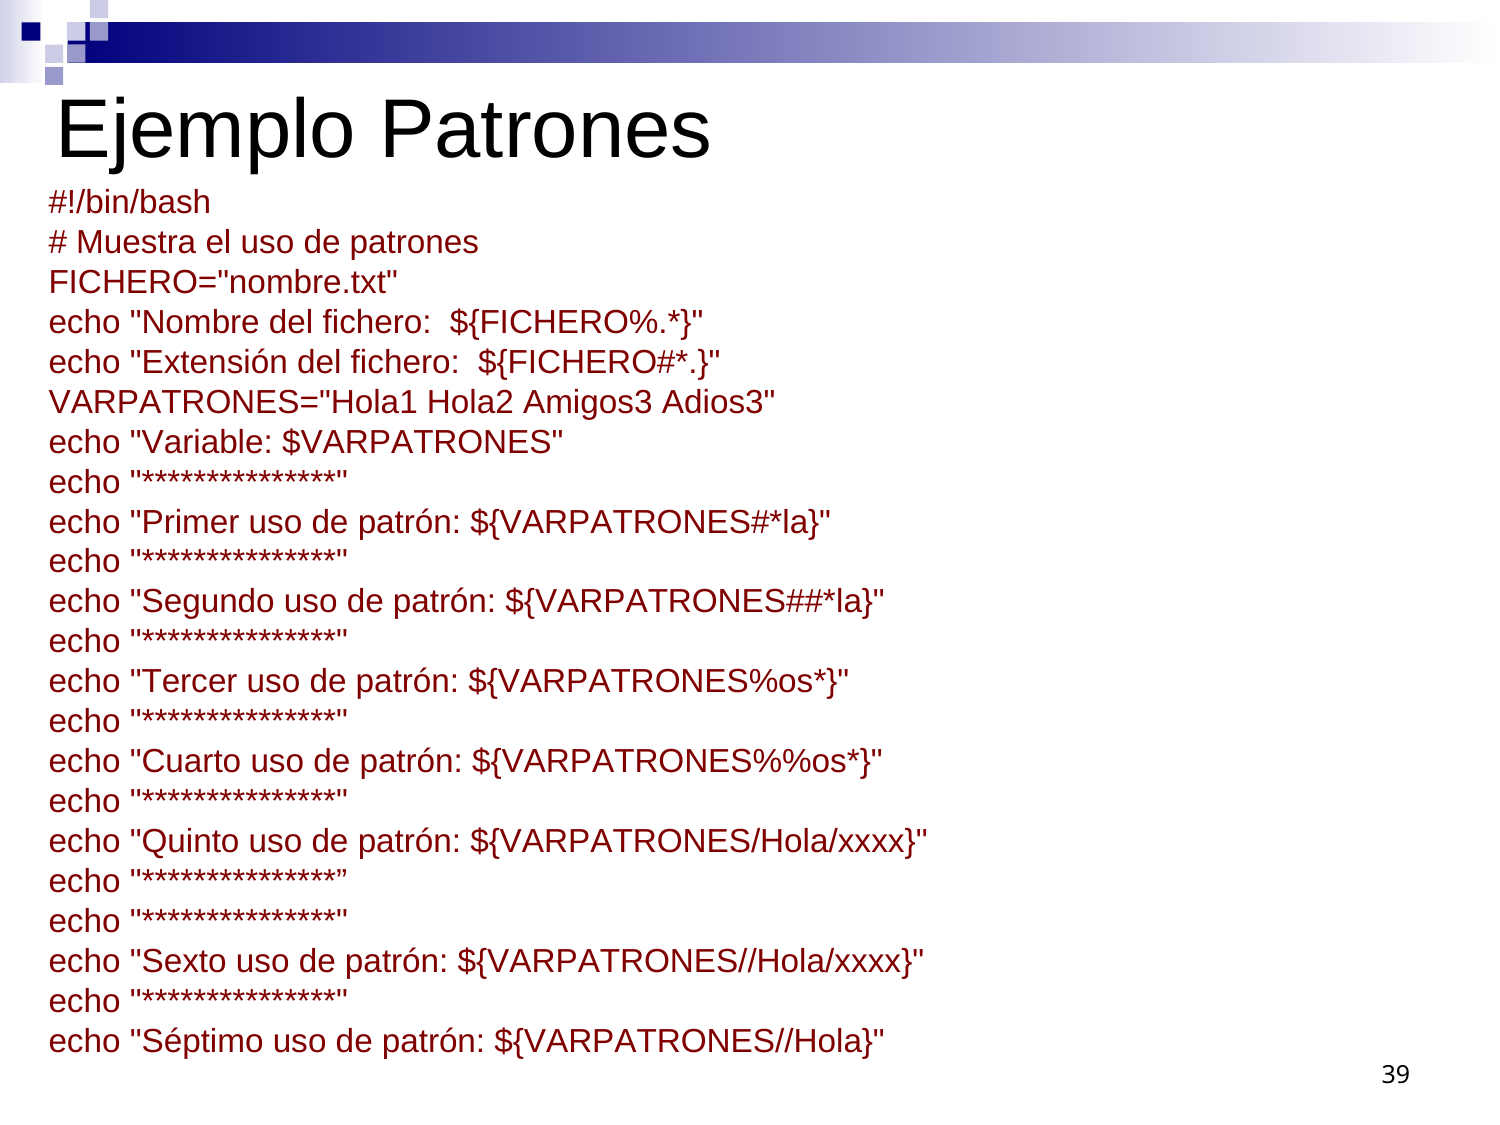

Ejemplo Patrones
#!/bin/bash
# Muestra el uso de patrones
FICHERO="nombre.txt"
echo "Nombre del fichero: ${FICHERO%.*}"
echo "Extensión del fichero: ${FICHERO#*.}"
VARPATRONES="Hola1 Hola2 Amigos3 Adios3"
echo "Variable: $VARPATRONES"
echo "***************"
echo "Primer uso de patrón: ${VARPATRONES#*la}"
echo "***************"
echo "Segundo uso de patrón: ${VARPATRONES##*la}"
echo "***************"
echo "Tercer uso de patrón: ${VARPATRONES%os*}"
echo "***************"
echo "Cuarto uso de patrón: ${VARPATRONES%%os*}"
echo "***************"
echo "Quinto uso de patrón: ${VARPATRONES/Hola/xxxx}"
echo "***************”
echo "***************"
echo "Sexto uso de patrón: ${VARPATRONES//Hola/xxxx}"
echo "***************"
echo "Séptimo uso de patrón: ${VARPATRONES//Hola}"